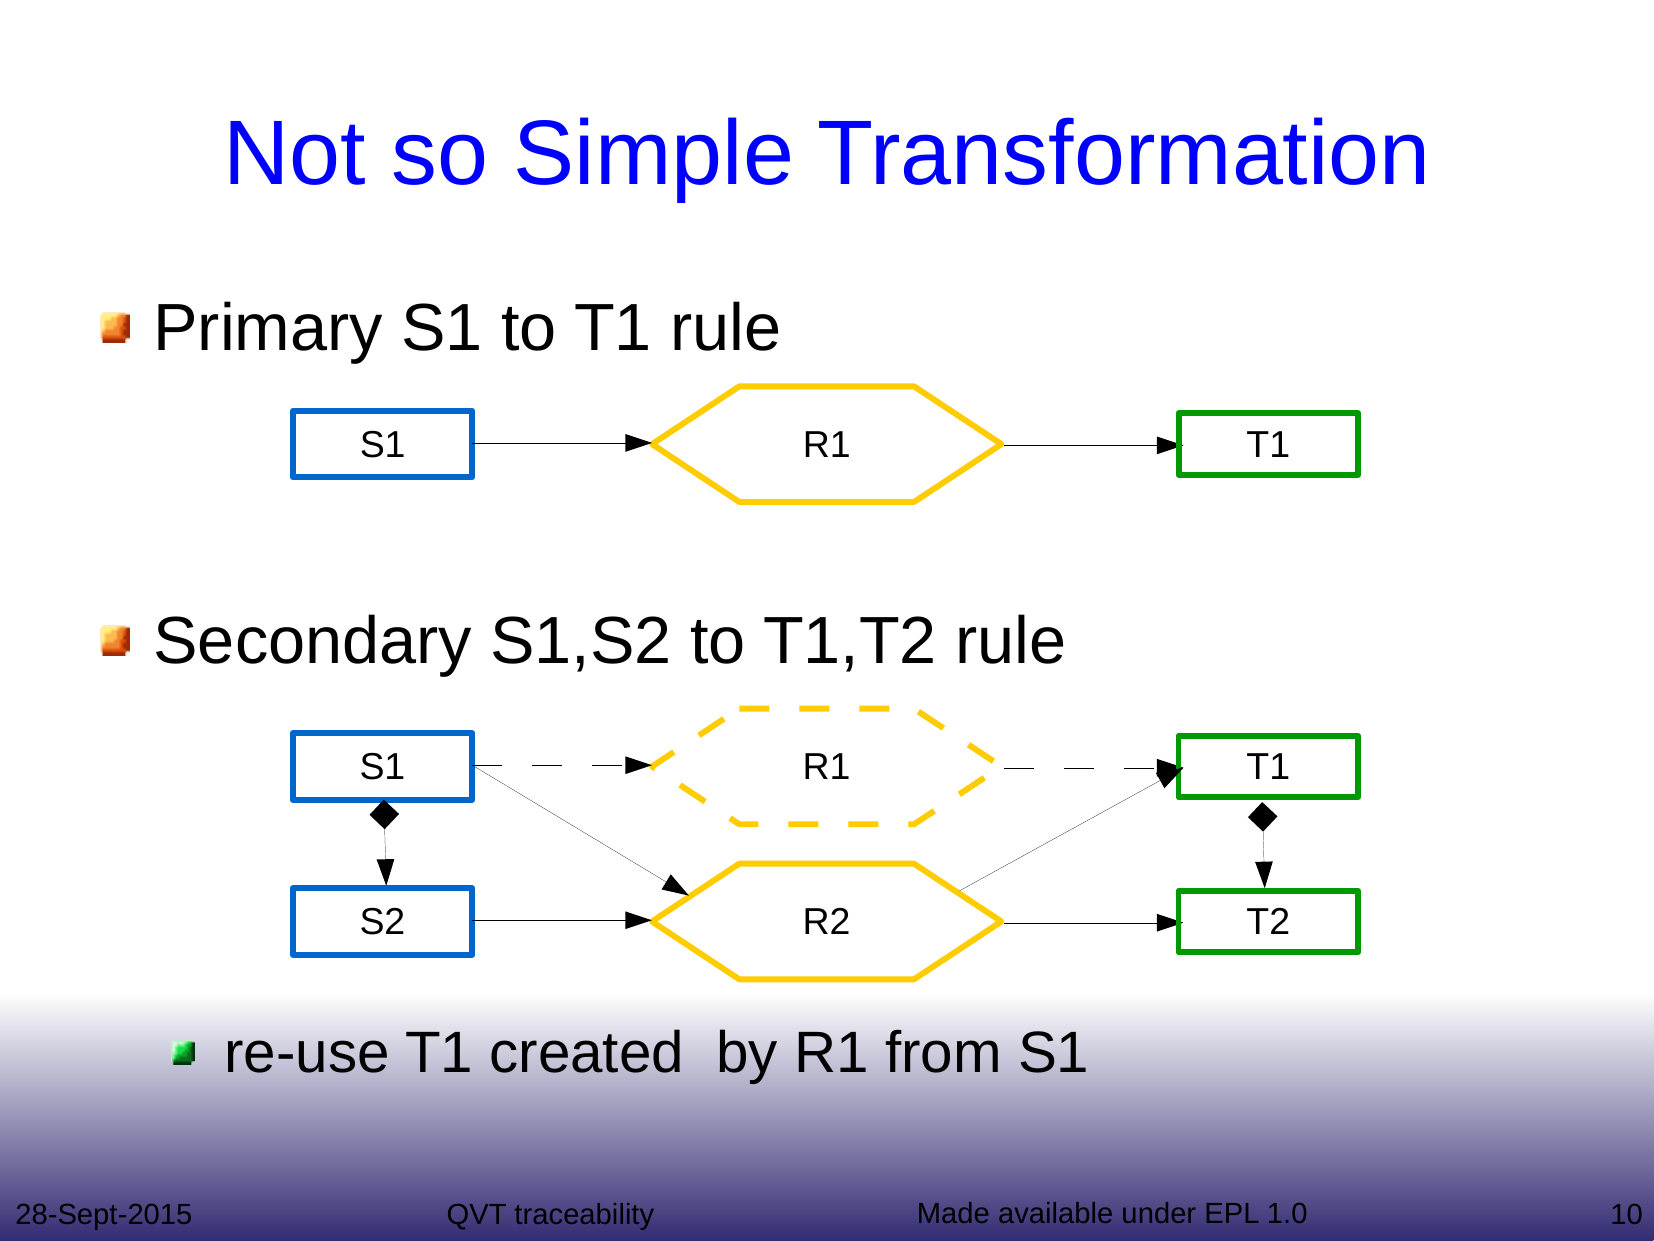

# Not so Simple Transformation
Primary S1 to T1 rule
Secondary S1,S2 to T1,T2 rule
re-use T1 created by R1 from S1
R1
S1
T1
R1
S1
T1
R2
S2
T2
28-Sept-2015
QVT traceability
10